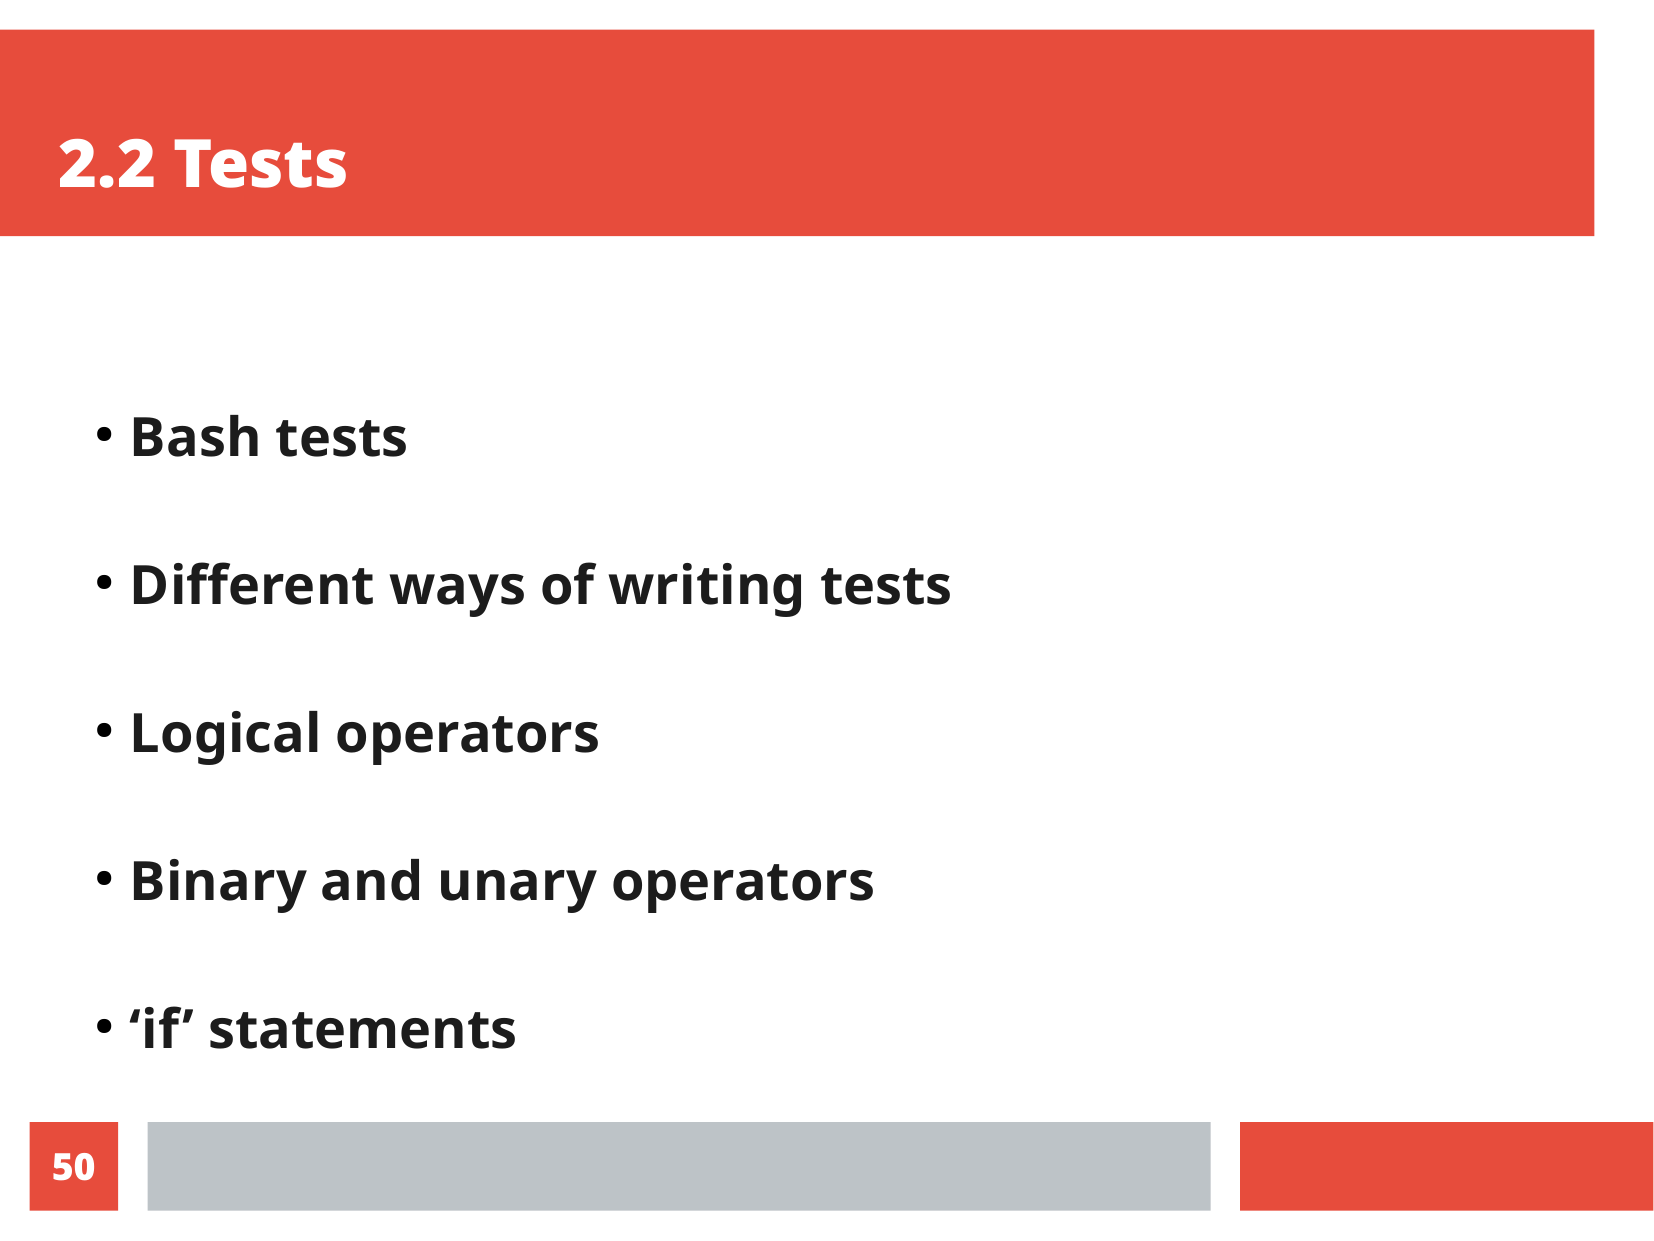

# 2.2 Tests
Bash tests
Different ways of writing tests
Logical operators
Binary and unary operators
‘if’ statements
50